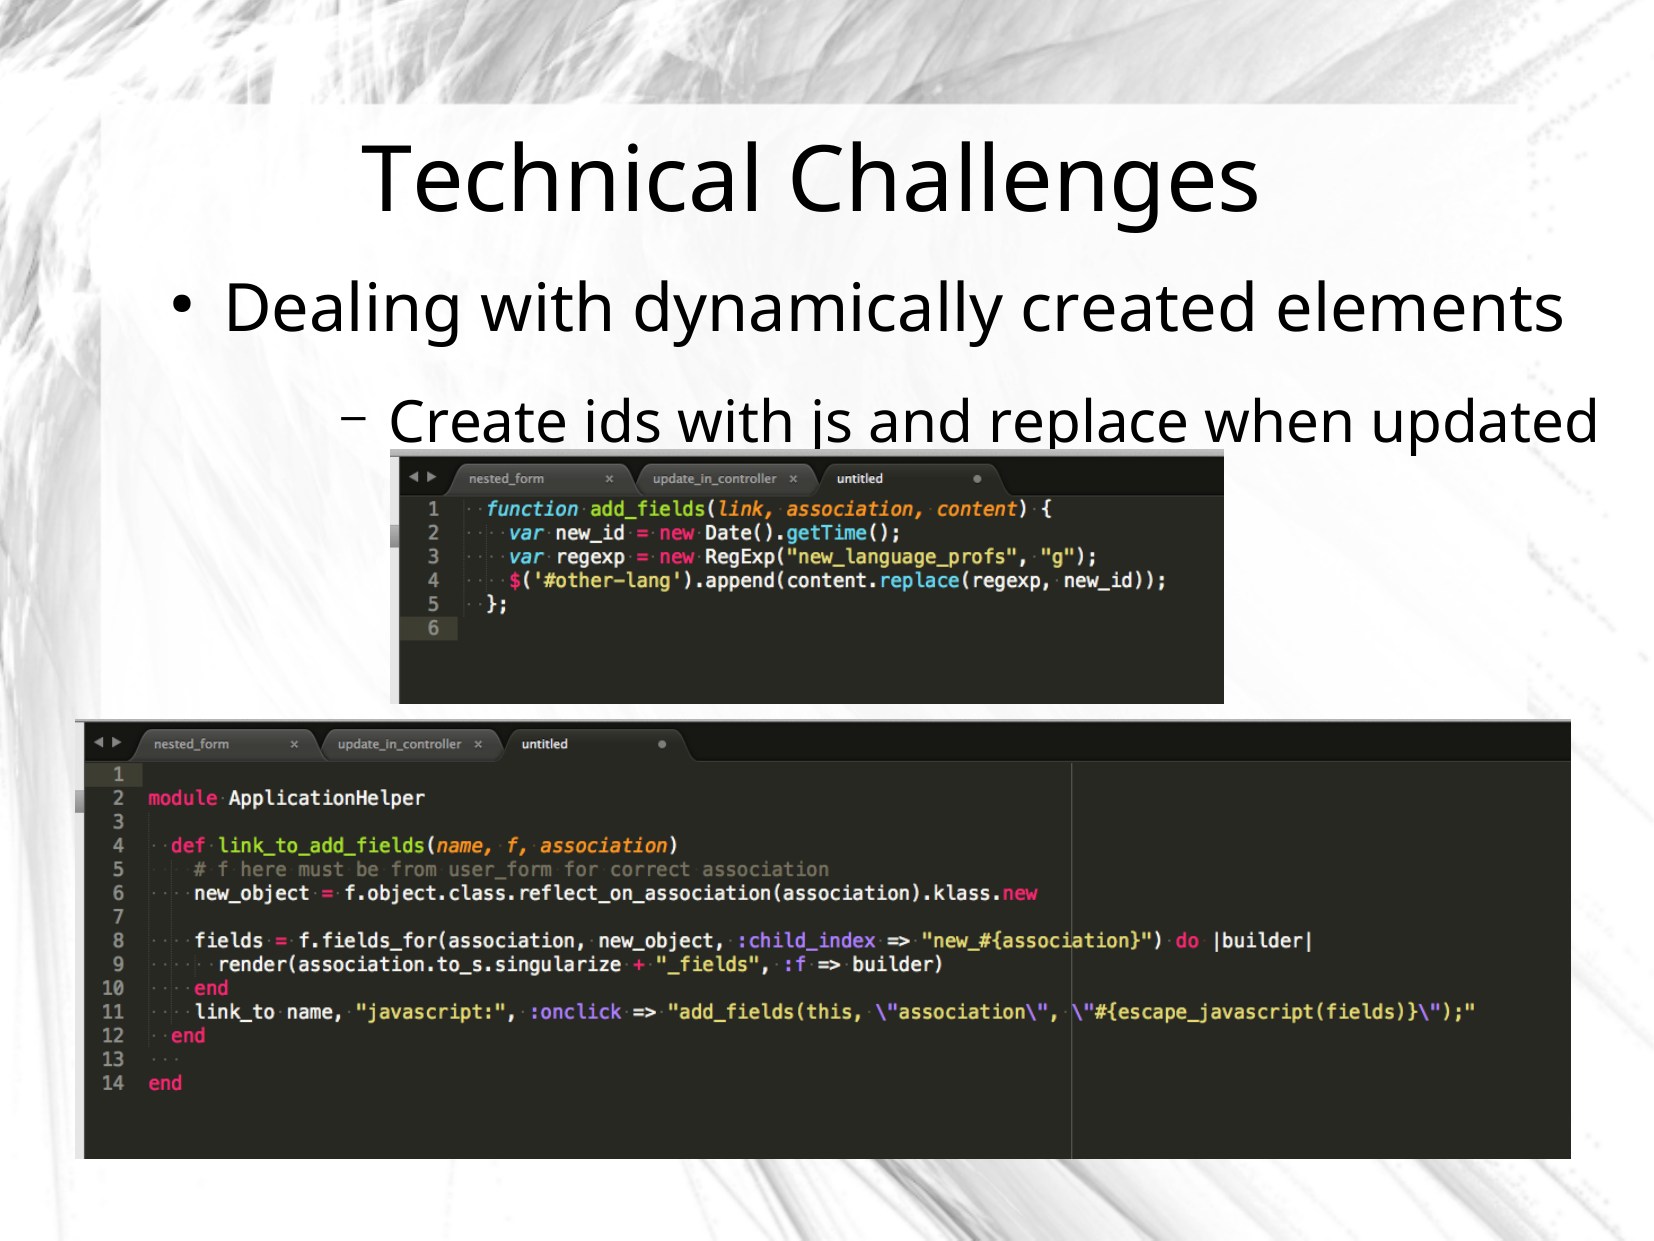

# Technical Challenges
Dealing with dynamically created elements
Create ids with js and replace when updated